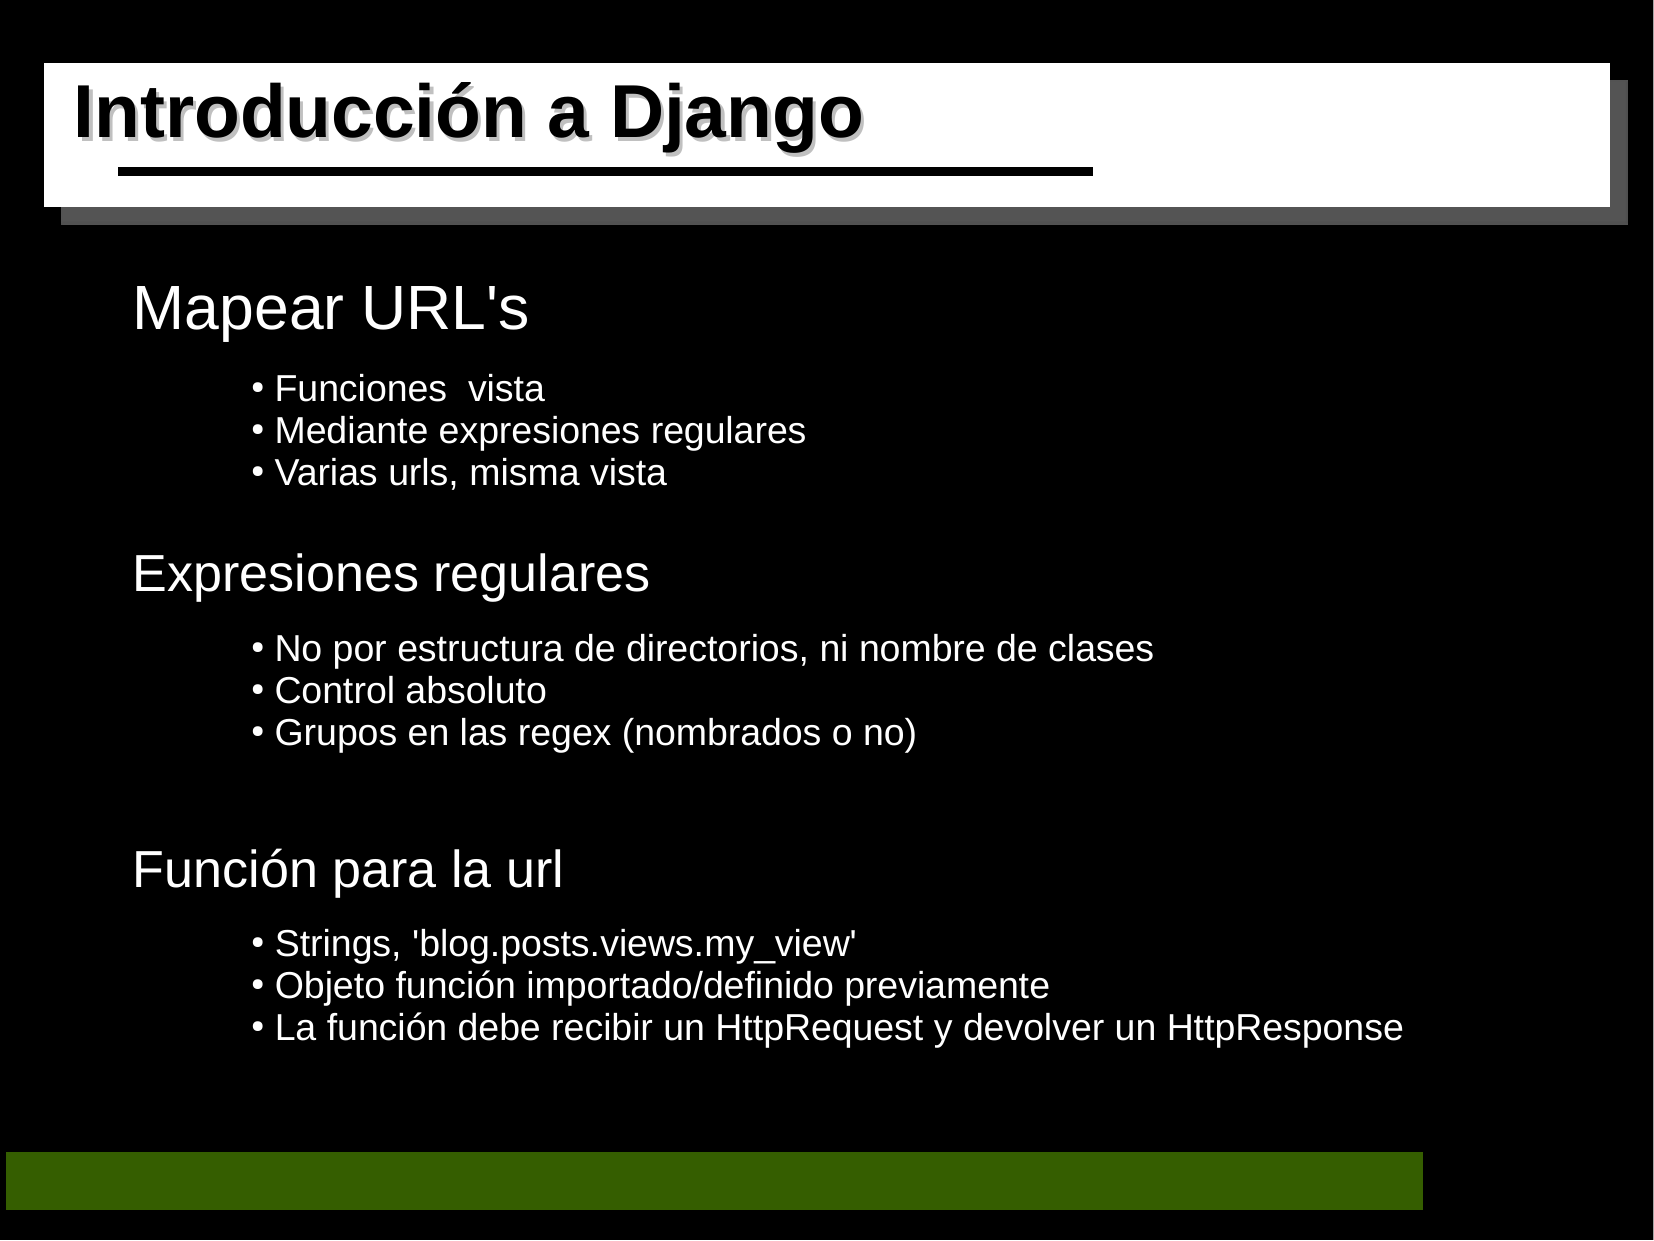

Introducción a Django
Mapear URL's
 Funciones vista
 Mediante expresiones regulares
 Varias urls, misma vista
Expresiones regulares
 No por estructura de directorios, ni nombre de clases
 Control absoluto
 Grupos en las regex (nombrados o no)
Función para la url
 Strings, 'blog.posts.views.my_view'
 Objeto función importado/definido previamente
 La función debe recibir un HttpRequest y devolver un HttpResponse